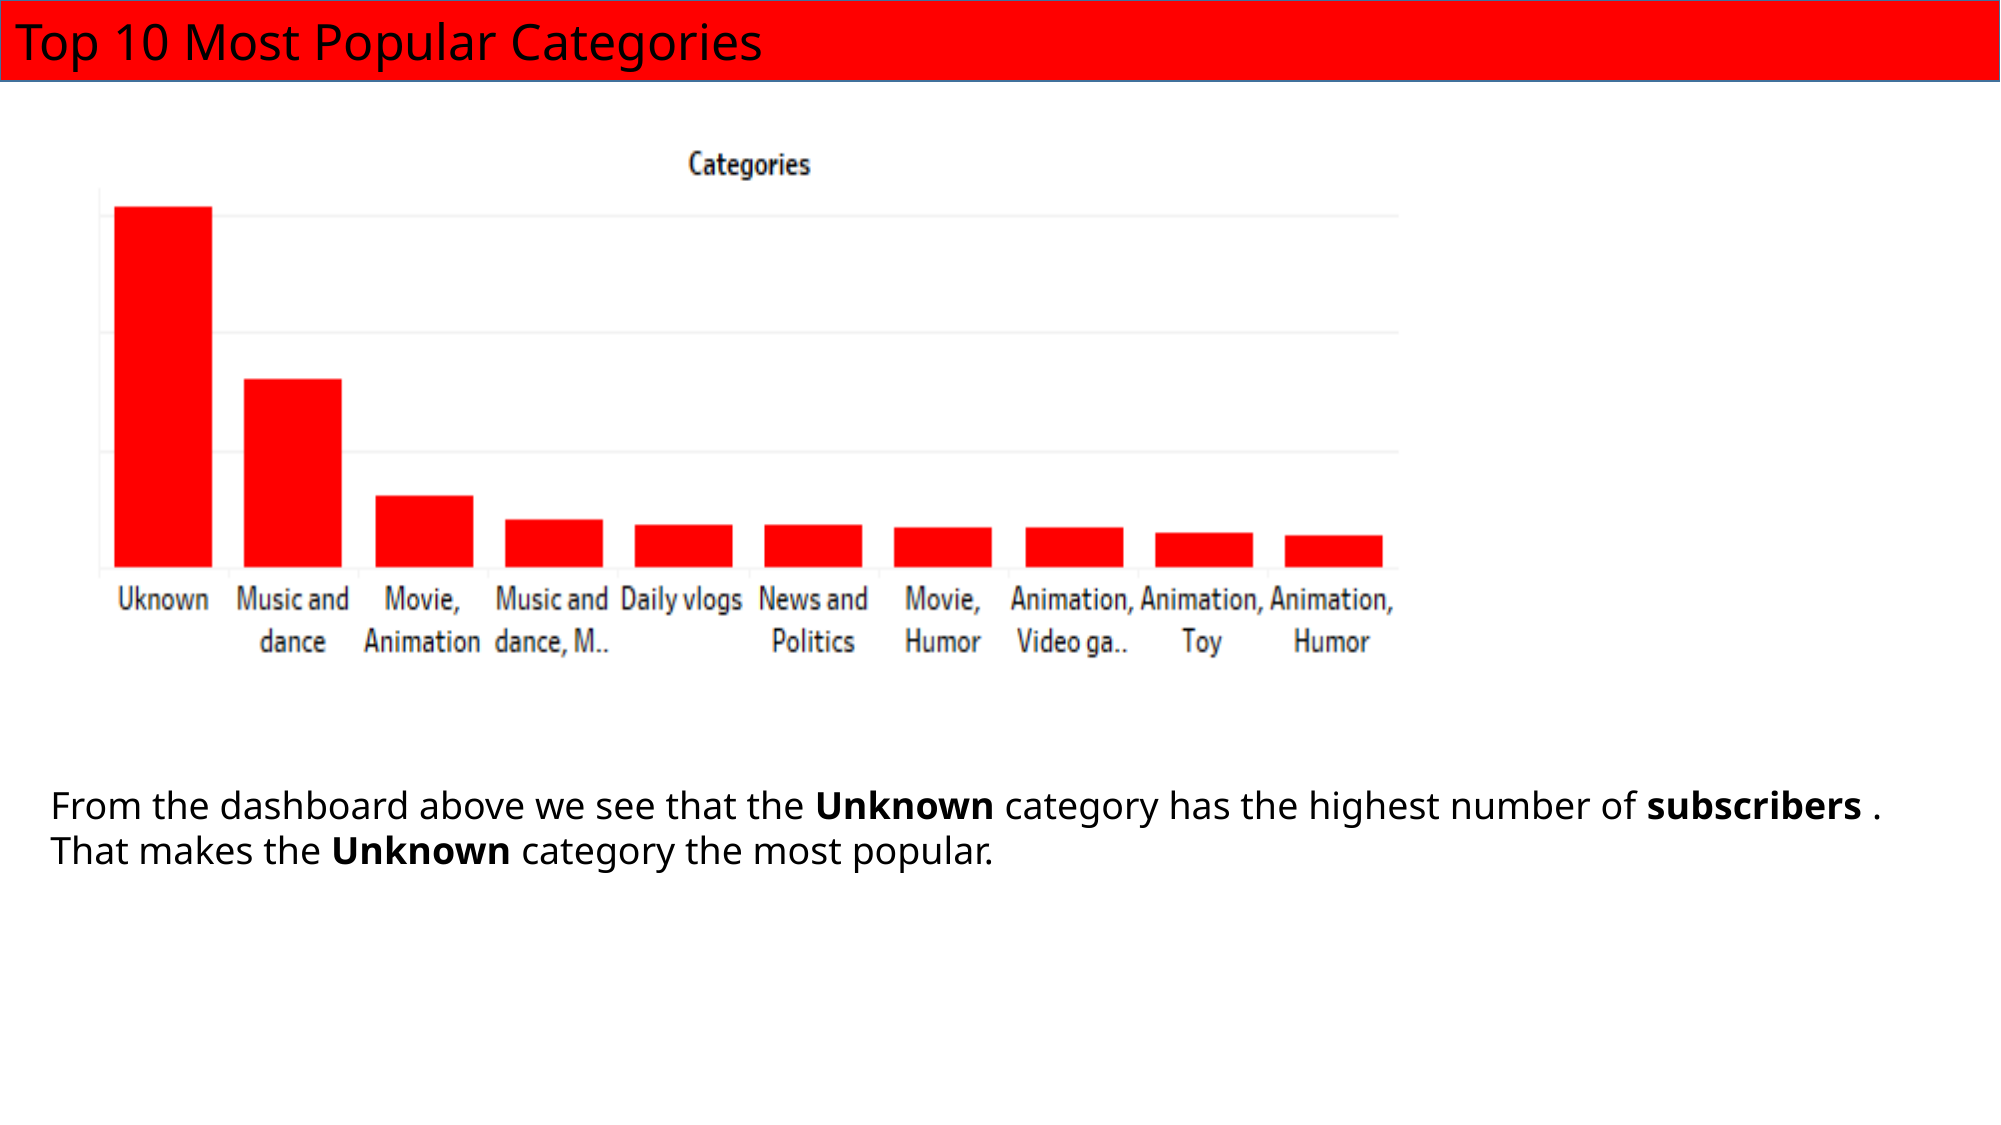

Top 10 Most Popular Categories
From the dashboard above we see that the Unknown category has the highest number of subscribers .
That makes the Unknown category the most popular.